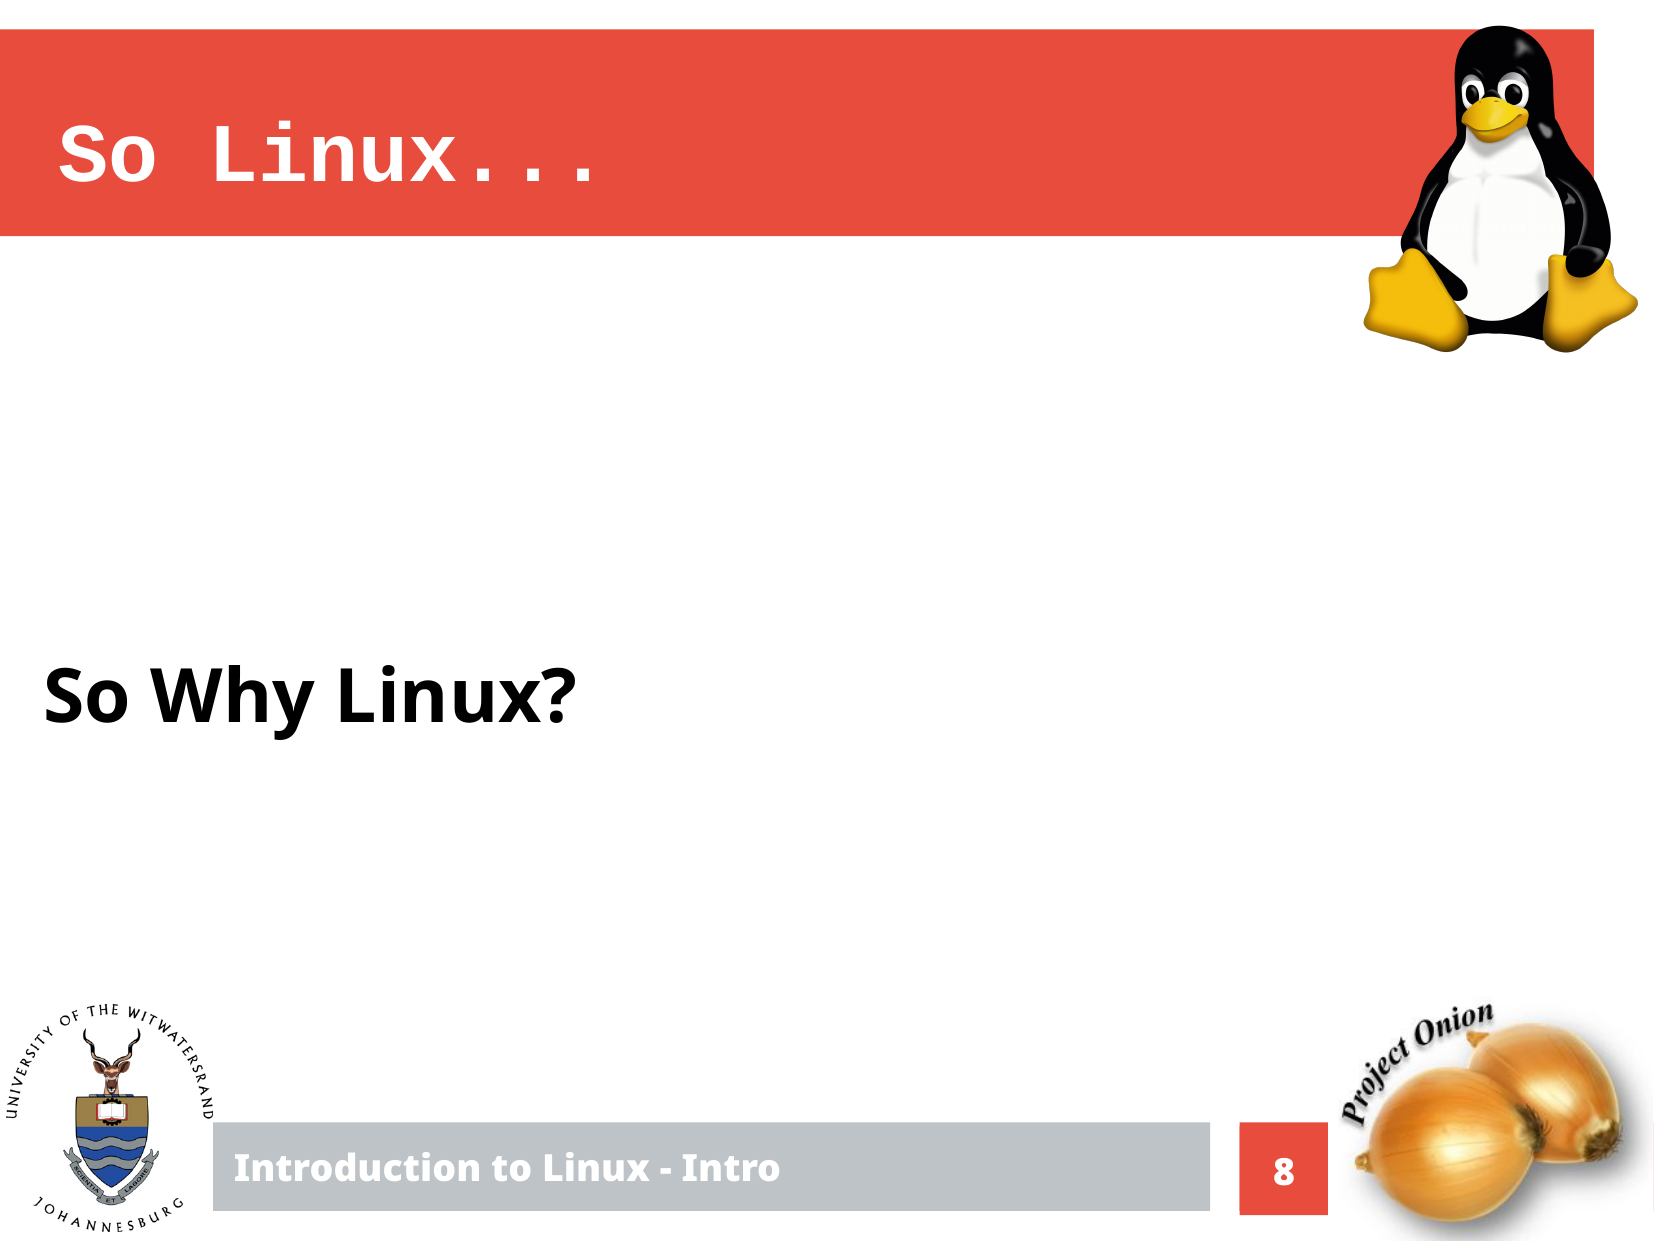

# So Linux...
So Why Linux?
 Introduction to Linux - Intro
8